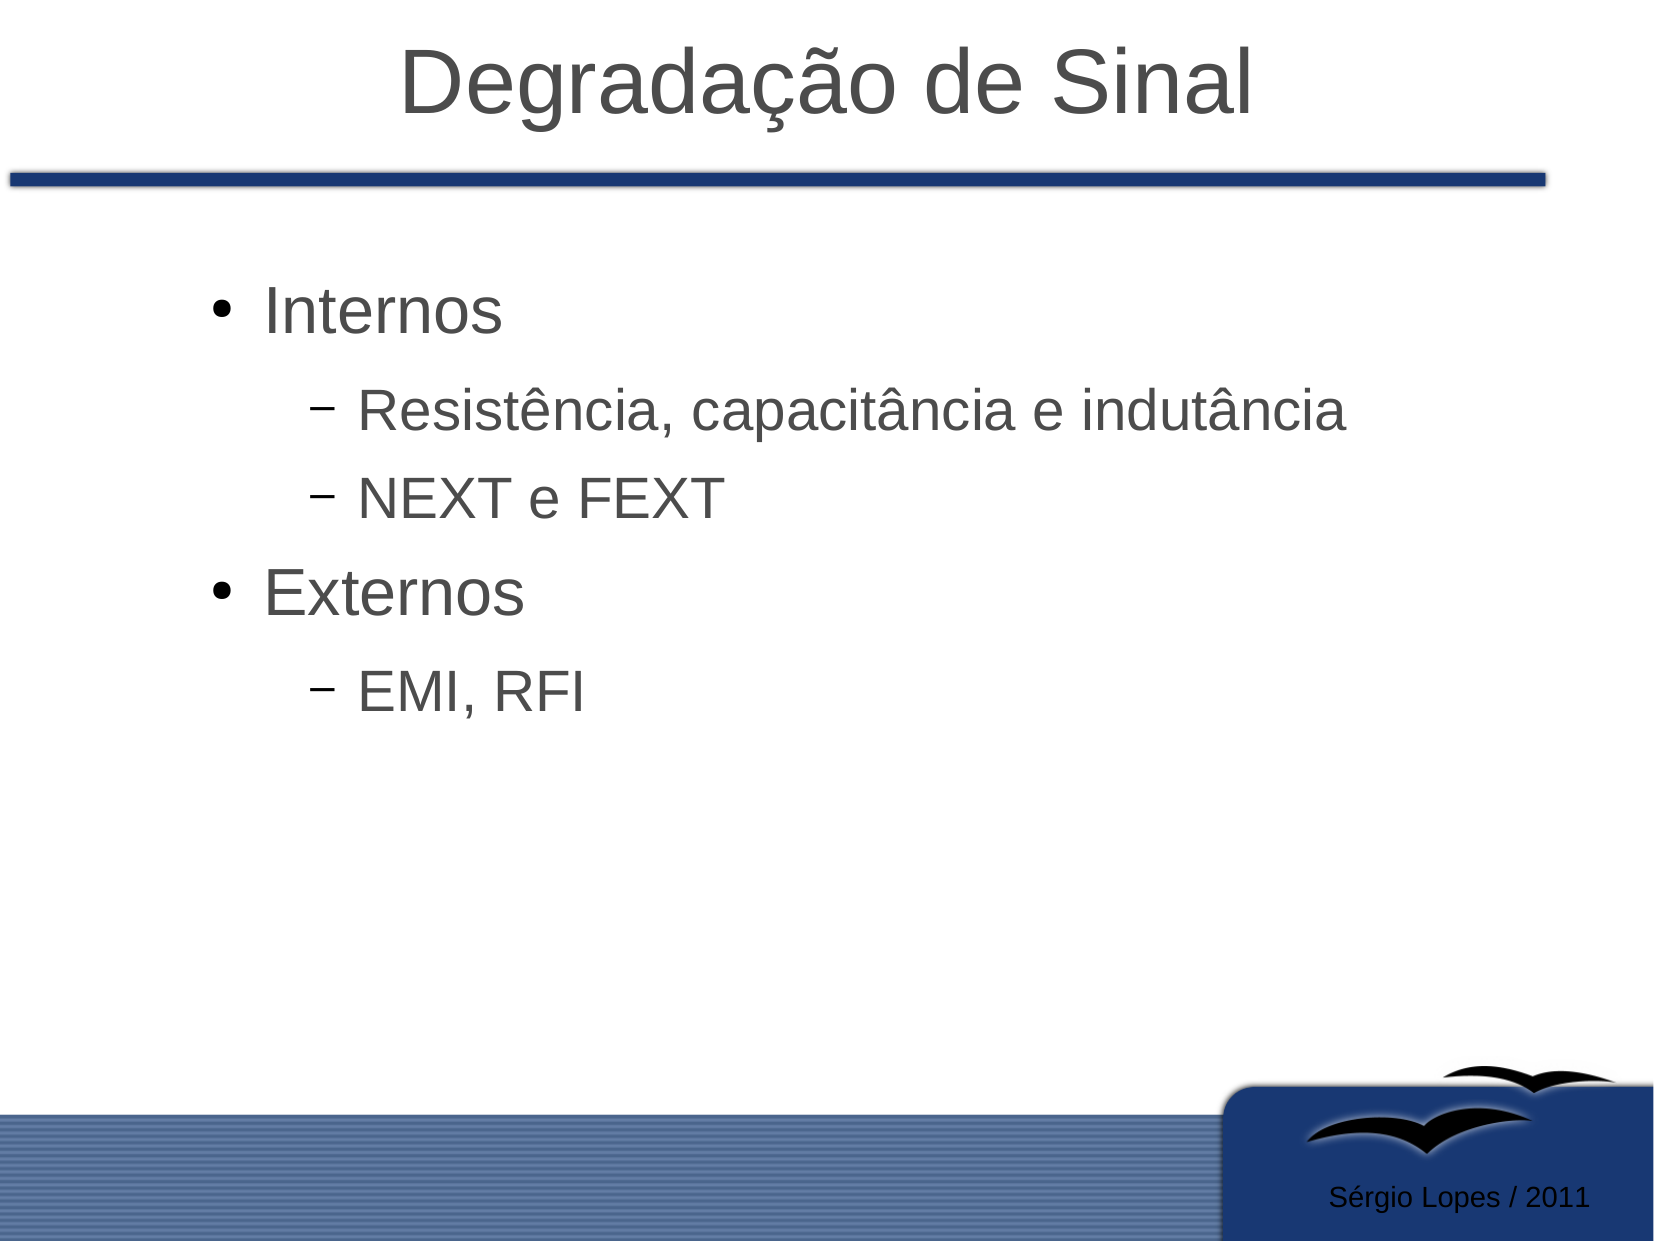

# Degradação de Sinal
Internos
Resistência, capacitância e indutância
NEXT e FEXT
Externos
EMI, RFI
Sérgio Lopes / 2011